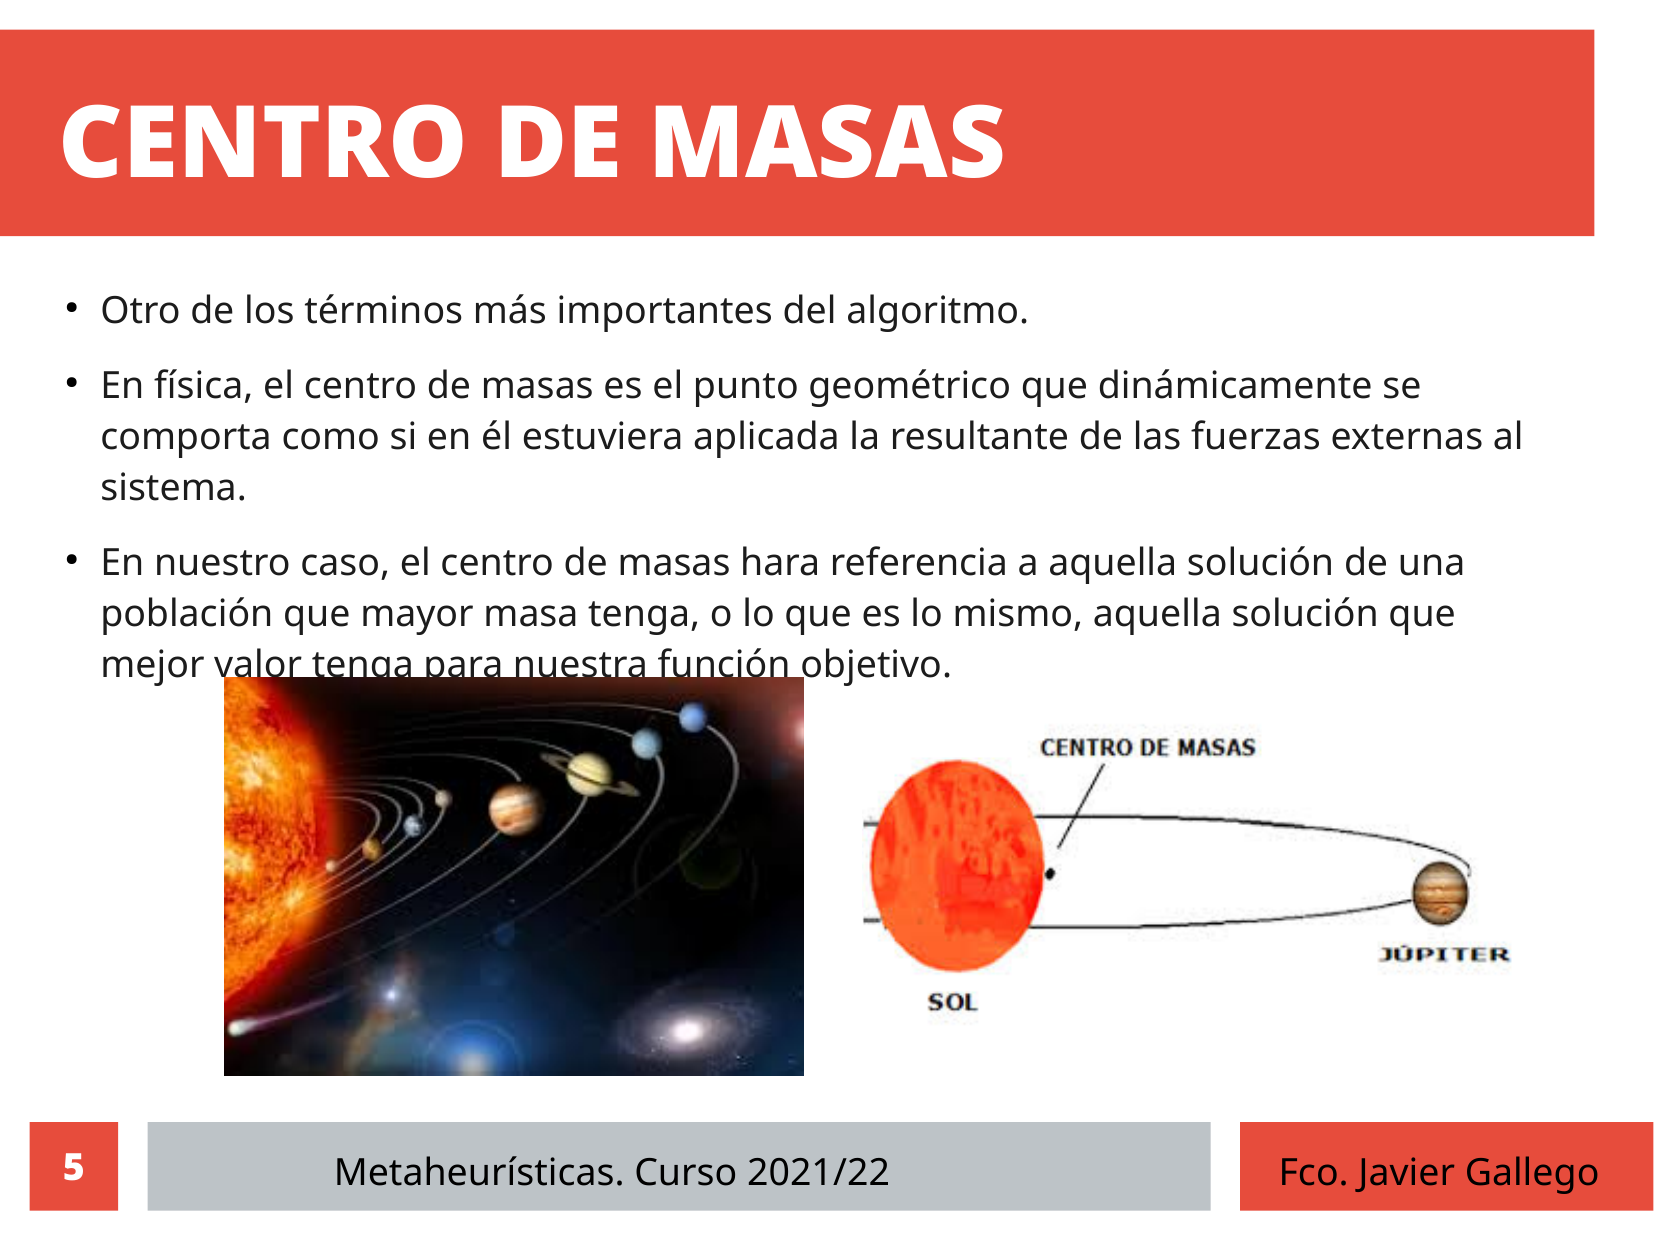

CENTRO DE MASAS
# Otro de los términos más importantes del algoritmo.
En física, el centro de masas es el punto geométrico que dinámicamente se comporta como si en él estuviera aplicada la resultante de las fuerzas externas al sistema.
En nuestro caso, el centro de masas hara referencia a aquella solución de una población que mayor masa tenga, o lo que es lo mismo, aquella solución que mejor valor tenga para nuestra función objetivo.
5
Metaheurísticas. Curso 2021/22
Fco. Javier Gallego